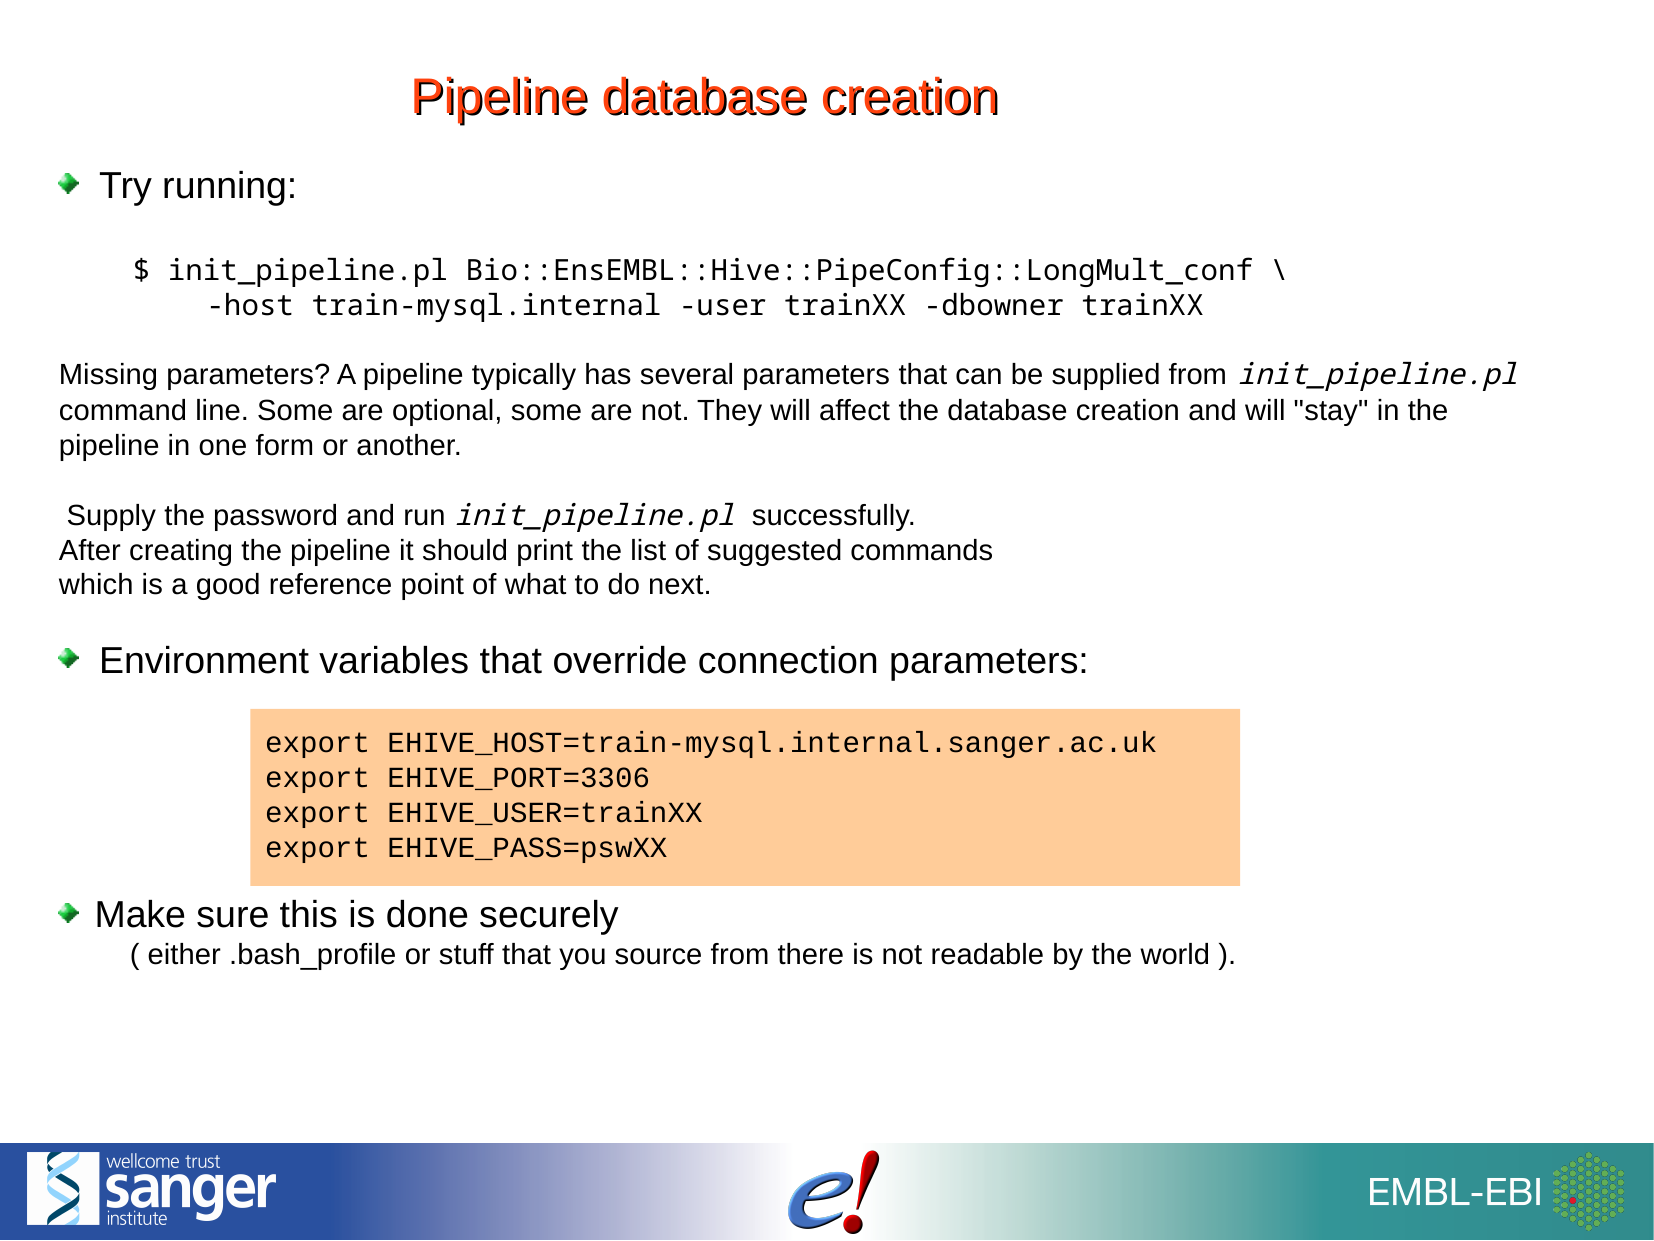

Pipeline database creation
 Try running:
	$ init_pipeline.pl Bio::EnsEMBL::Hive::PipeConfig::LongMult_conf \
		-host train-mysql.internal -user trainXX -dbowner trainXX
Missing parameters? A pipeline typically has several parameters that can be supplied from init_pipeline.pl command line. Some are optional, some are not. They will affect the database creation and will "stay" in the pipeline in one form or another.
Supply the password and run init_pipeline.pl successfully.
After creating the pipeline it should print the list of suggested commands
which is a good reference point of what to do next.
 Environment variables that override connection parameters:
 Make sure this is done securely
( either .bash_profile or stuff that you source from there is not readable by the world ).
export EHIVE_HOST=train-mysql.internal.sanger.ac.uk
export EHIVE_PORT=3306
export EHIVE_USER=trainXX
export EHIVE_PASS=pswXX